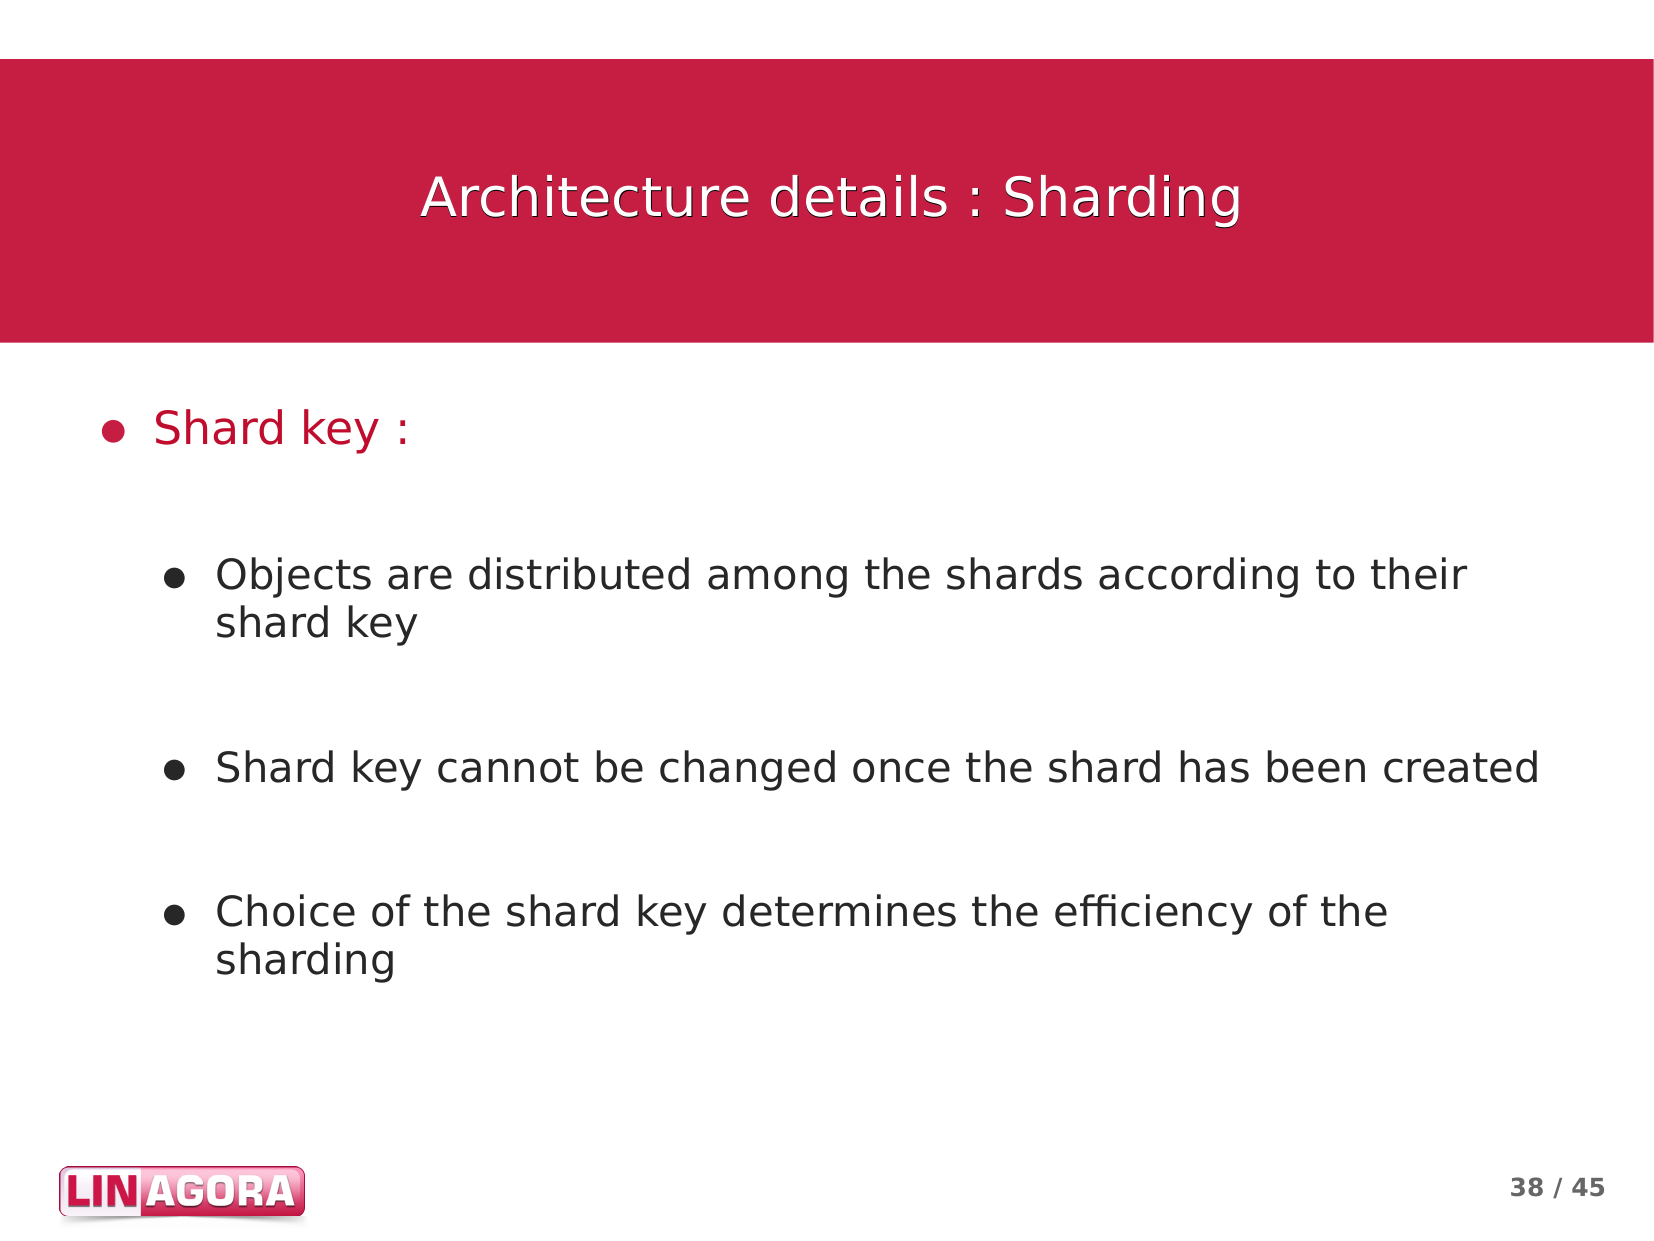

# Architecture details : Sharding
Shard key :
Objects are distributed among the shards according to their shard key
Shard key cannot be changed once the shard has been created
Choice of the shard key determines the efficiency of the sharding